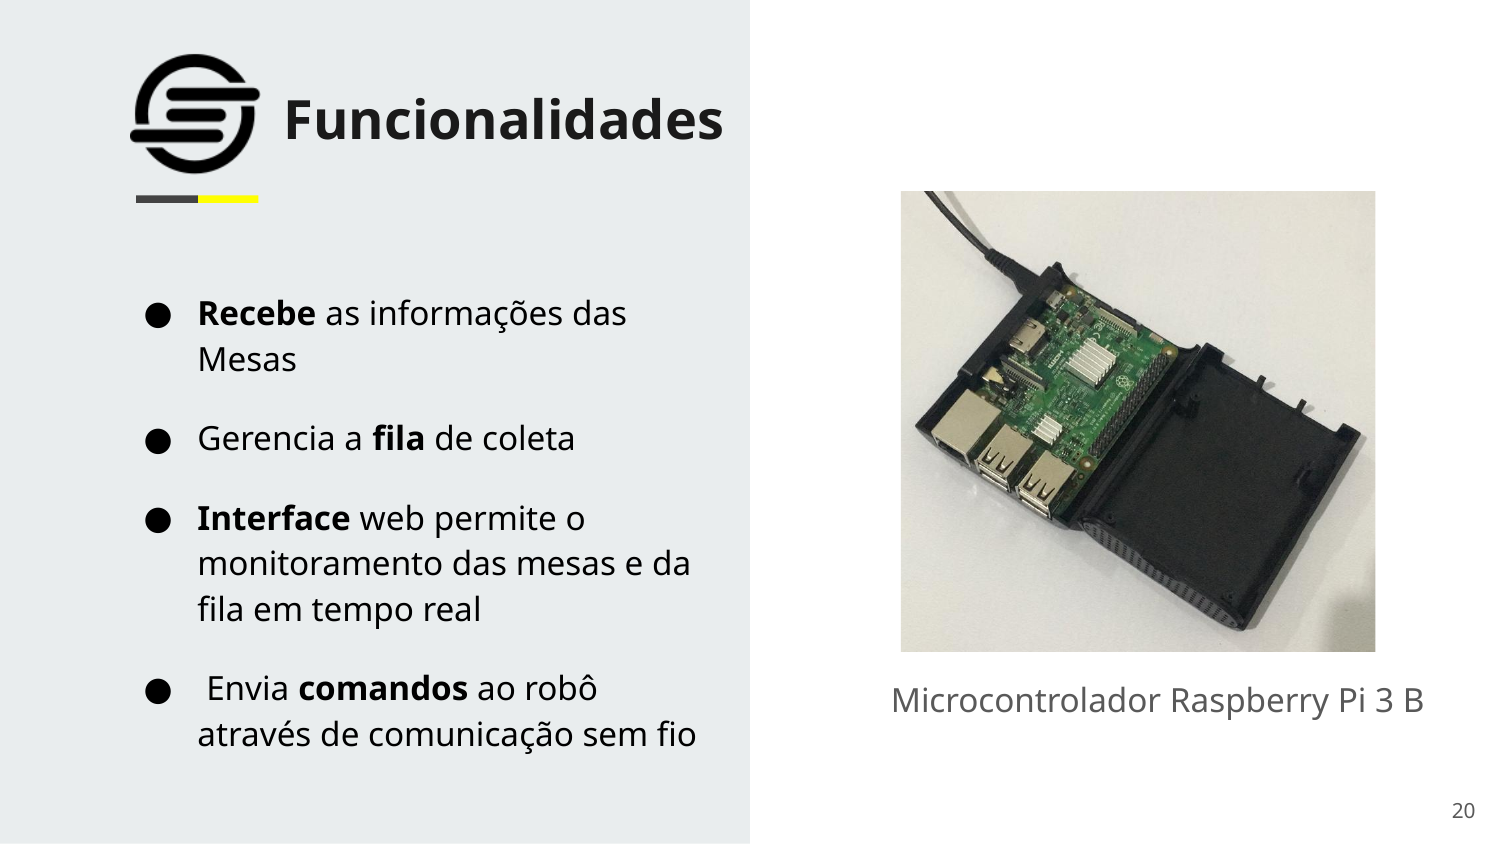

# Funcionalidades
Recebe as informações das Mesas
Gerencia a fila de coleta
Interface web permite o monitoramento das mesas e da fila em tempo real
 Envia comandos ao robô através de comunicação sem fio
Microcontrolador Raspberry Pi 3 B